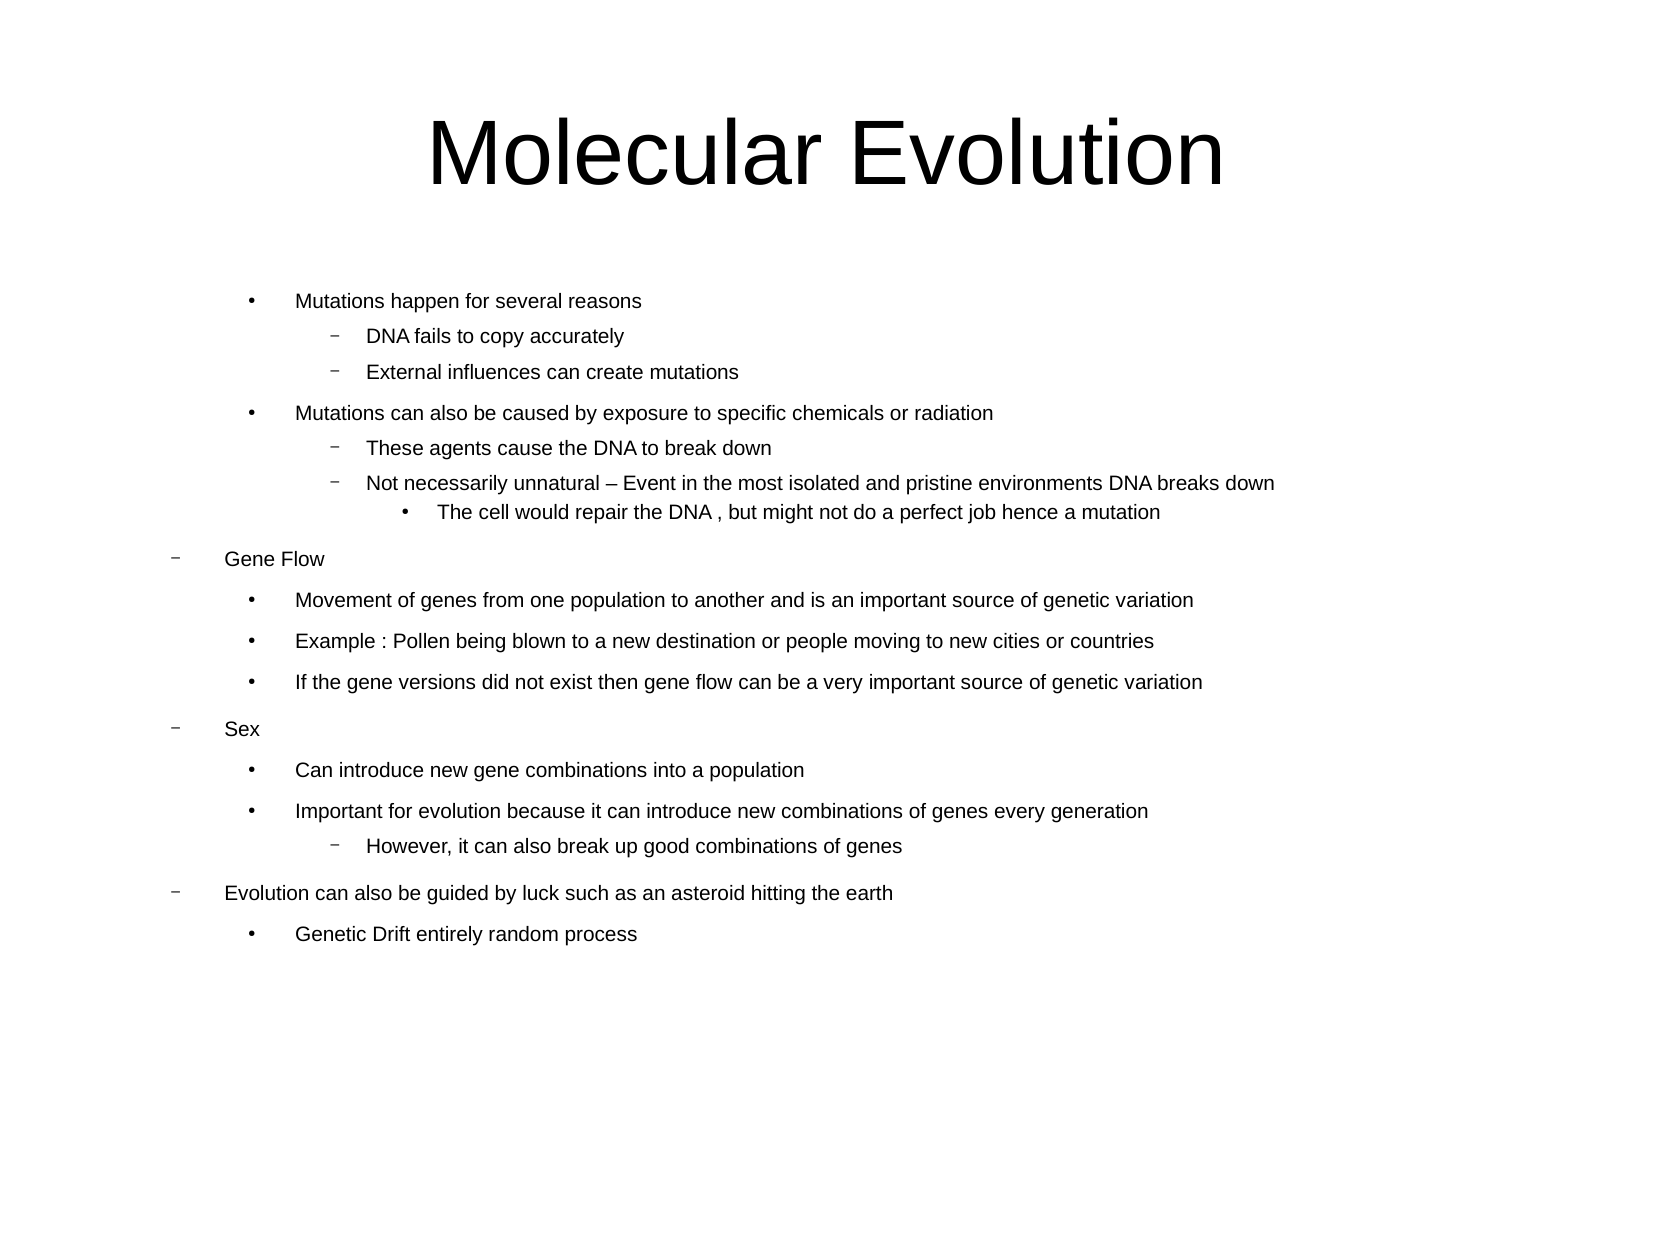

# Molecular Evolution
Mutations happen for several reasons
DNA fails to copy accurately
External influences can create mutations
Mutations can also be caused by exposure to specific chemicals or radiation
These agents cause the DNA to break down
Not necessarily unnatural – Event in the most isolated and pristine environments DNA breaks down
The cell would repair the DNA , but might not do a perfect job hence a mutation
Gene Flow
Movement of genes from one population to another and is an important source of genetic variation
Example : Pollen being blown to a new destination or people moving to new cities or countries
If the gene versions did not exist then gene flow can be a very important source of genetic variation
Sex
Can introduce new gene combinations into a population
Important for evolution because it can introduce new combinations of genes every generation
However, it can also break up good combinations of genes
Evolution can also be guided by luck such as an asteroid hitting the earth
Genetic Drift entirely random process